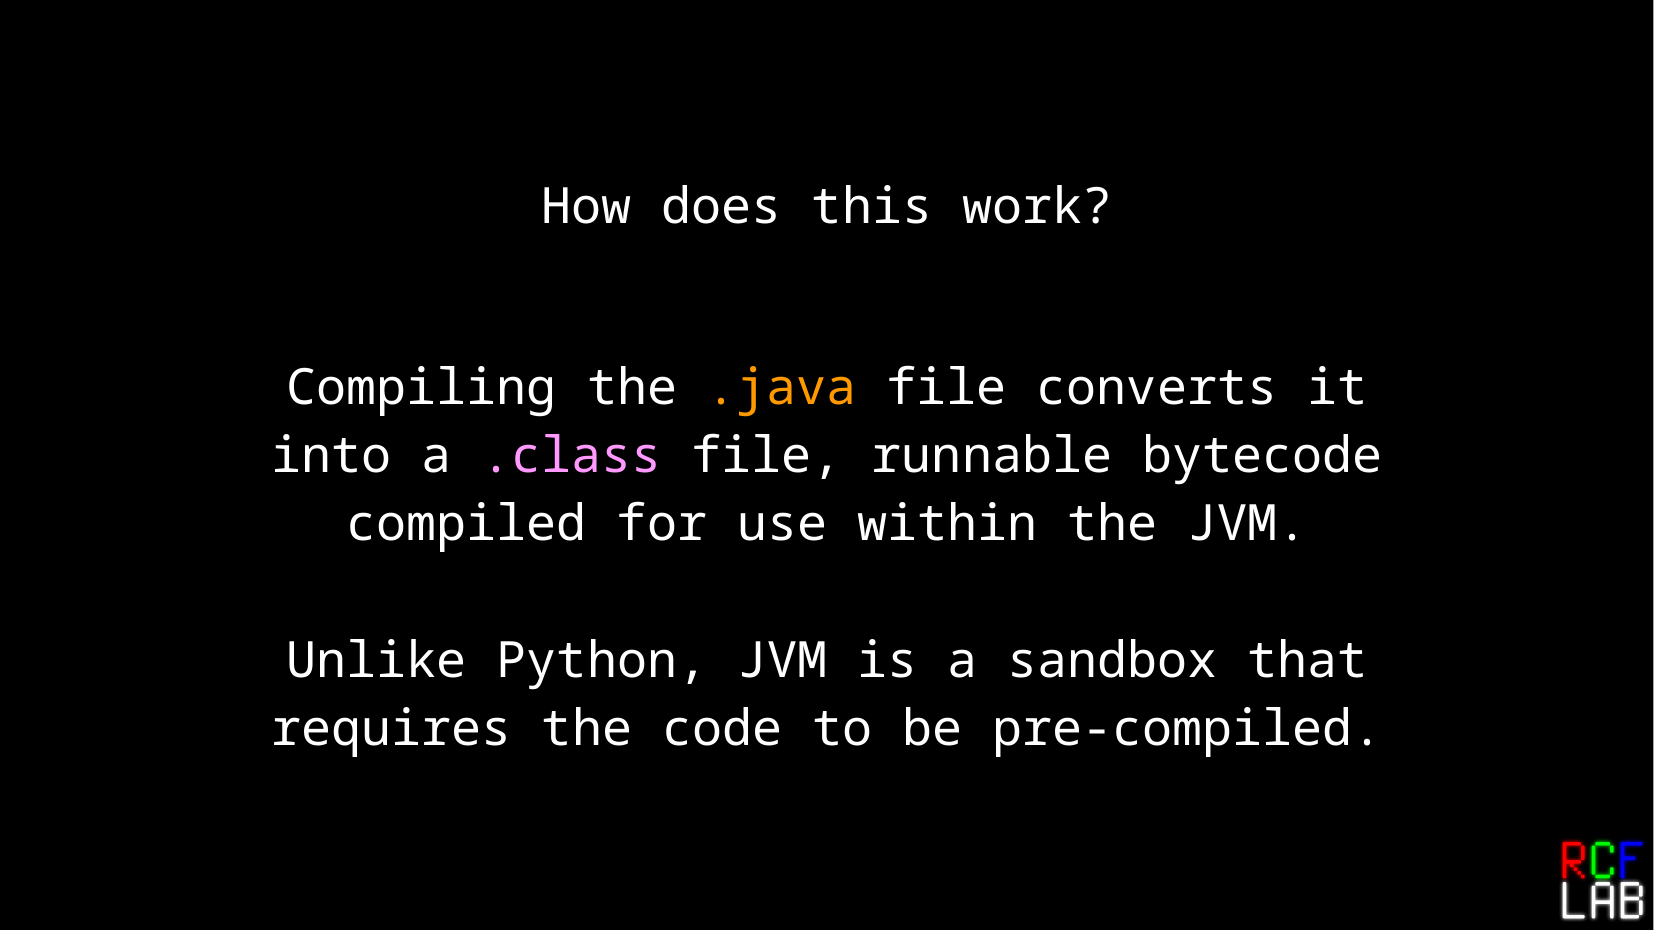

# How does this work?
Compiling the .java file converts it into a .class file, runnable bytecode compiled for use within the JVM.
Unlike Python, JVM is a sandbox that requires the code to be pre-compiled.